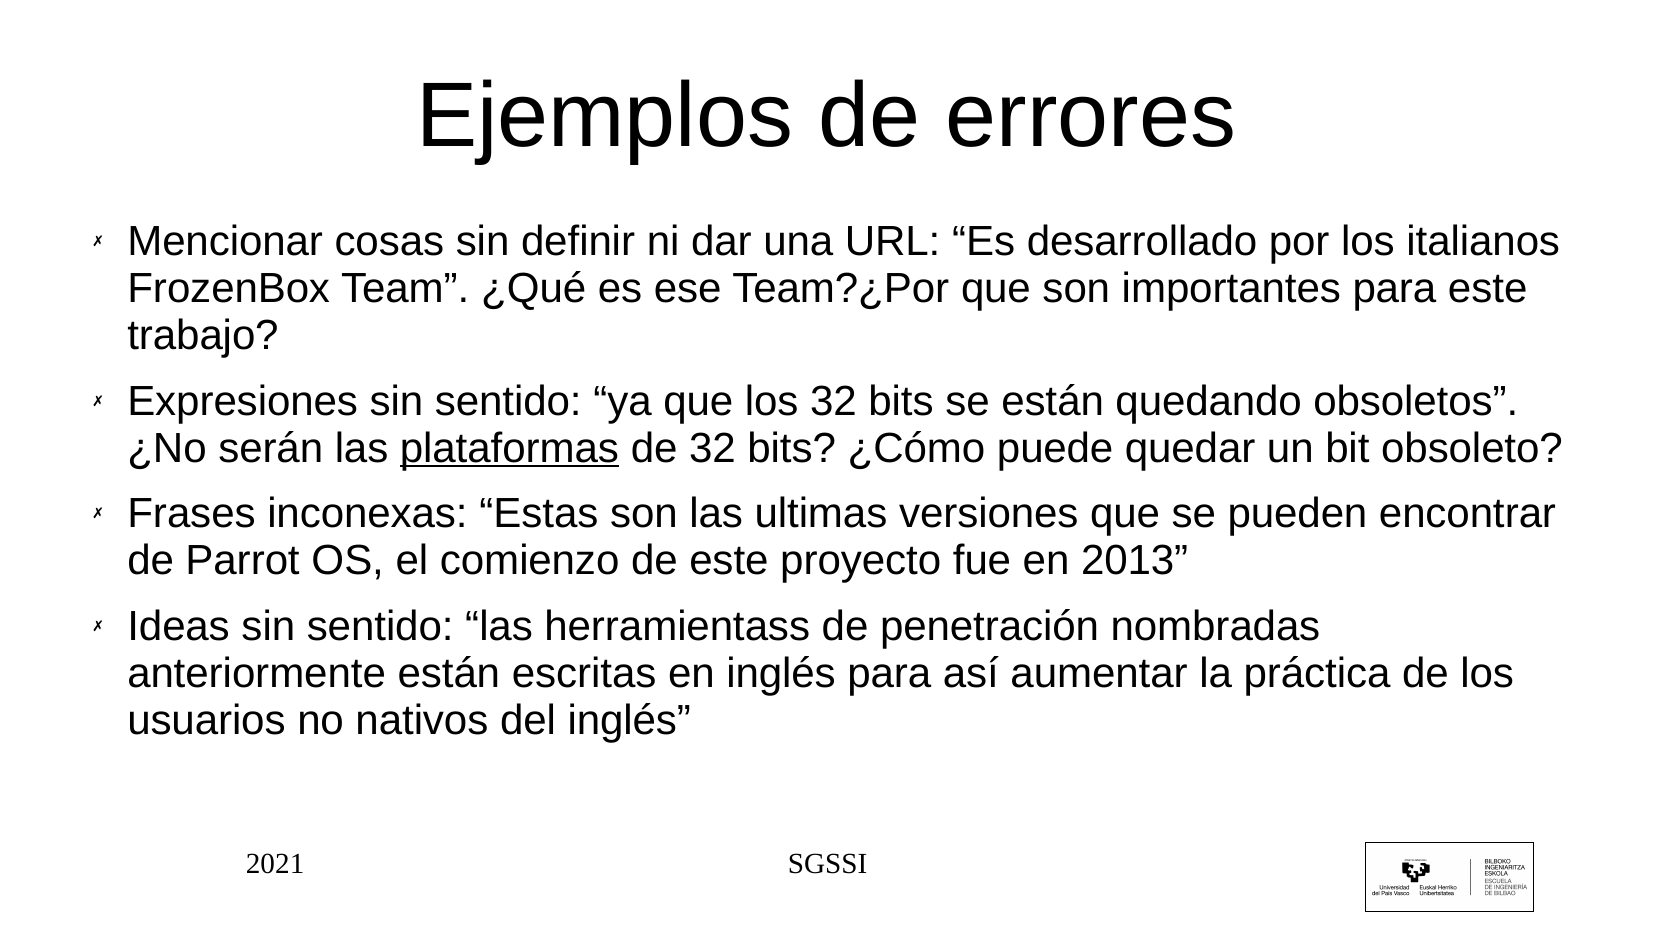

# Ejemplos de errores
Mencionar cosas sin definir ni dar una URL: “Es desarrollado por los italianos FrozenBox Team”. ¿Qué es ese Team?¿Por que son importantes para este trabajo?
Expresiones sin sentido: “ya que los 32 bits se están quedando obsoletos”. ¿No serán las plataformas de 32 bits? ¿Cómo puede quedar un bit obsoleto?
Frases inconexas: “Estas son las ultimas versiones que se pueden encontrar de Parrot OS, el comienzo de este proyecto fue en 2013”
Ideas sin sentido: “las herramientass de penetración nombradas anteriormente están escritas en inglés para así aumentar la práctica de los usuarios no nativos del inglés”